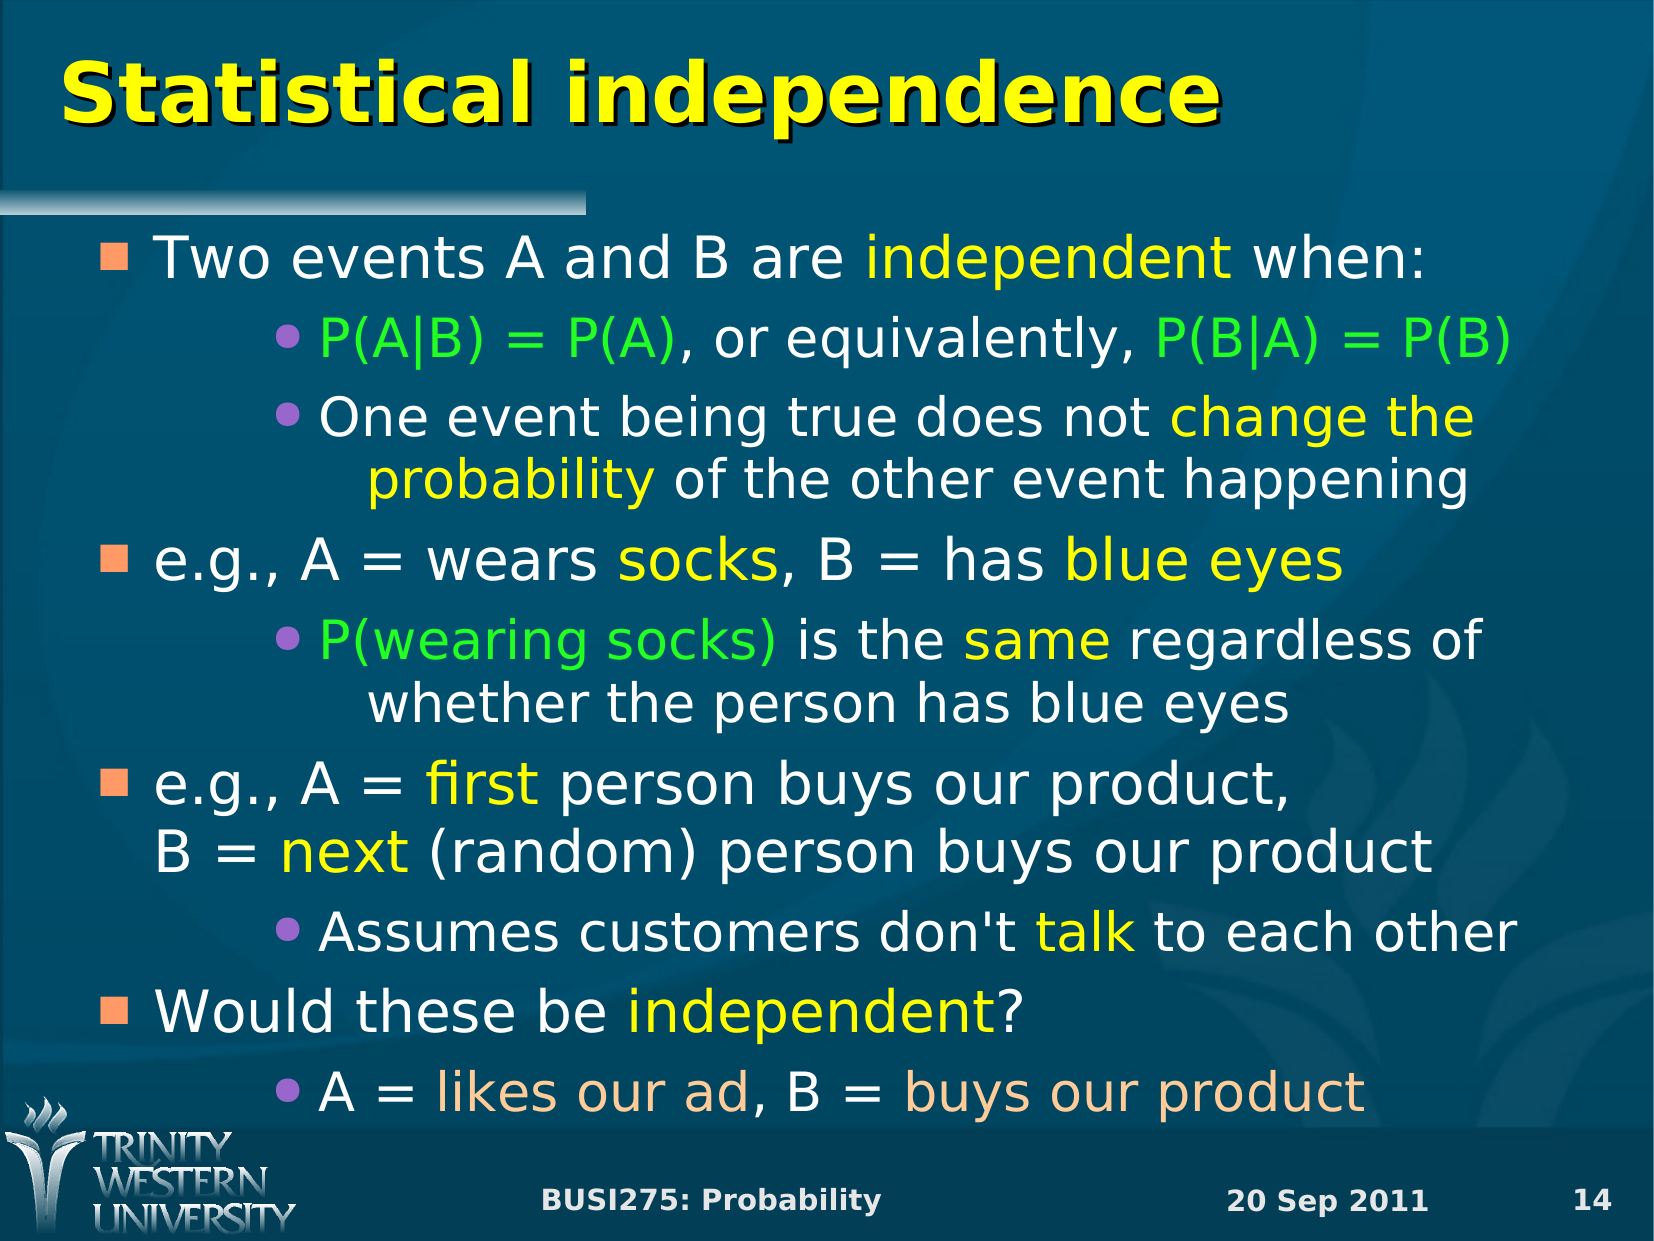

# Statistical independence
Two events A and B are independent when:
P(A|B) = P(A), or equivalently, P(B|A) = P(B)
One event being true does not change the probability of the other event happening
e.g., A = wears socks, B = has blue eyes
P(wearing socks) is the same regardless of whether the person has blue eyes
e.g., A = first person buys our product,
B = next (random) person buys our product
Assumes customers don't talk to each other
Would these be independent?
A = likes our ad, B = buys our product
BUSI275: Probability
20 Sep 2011
14